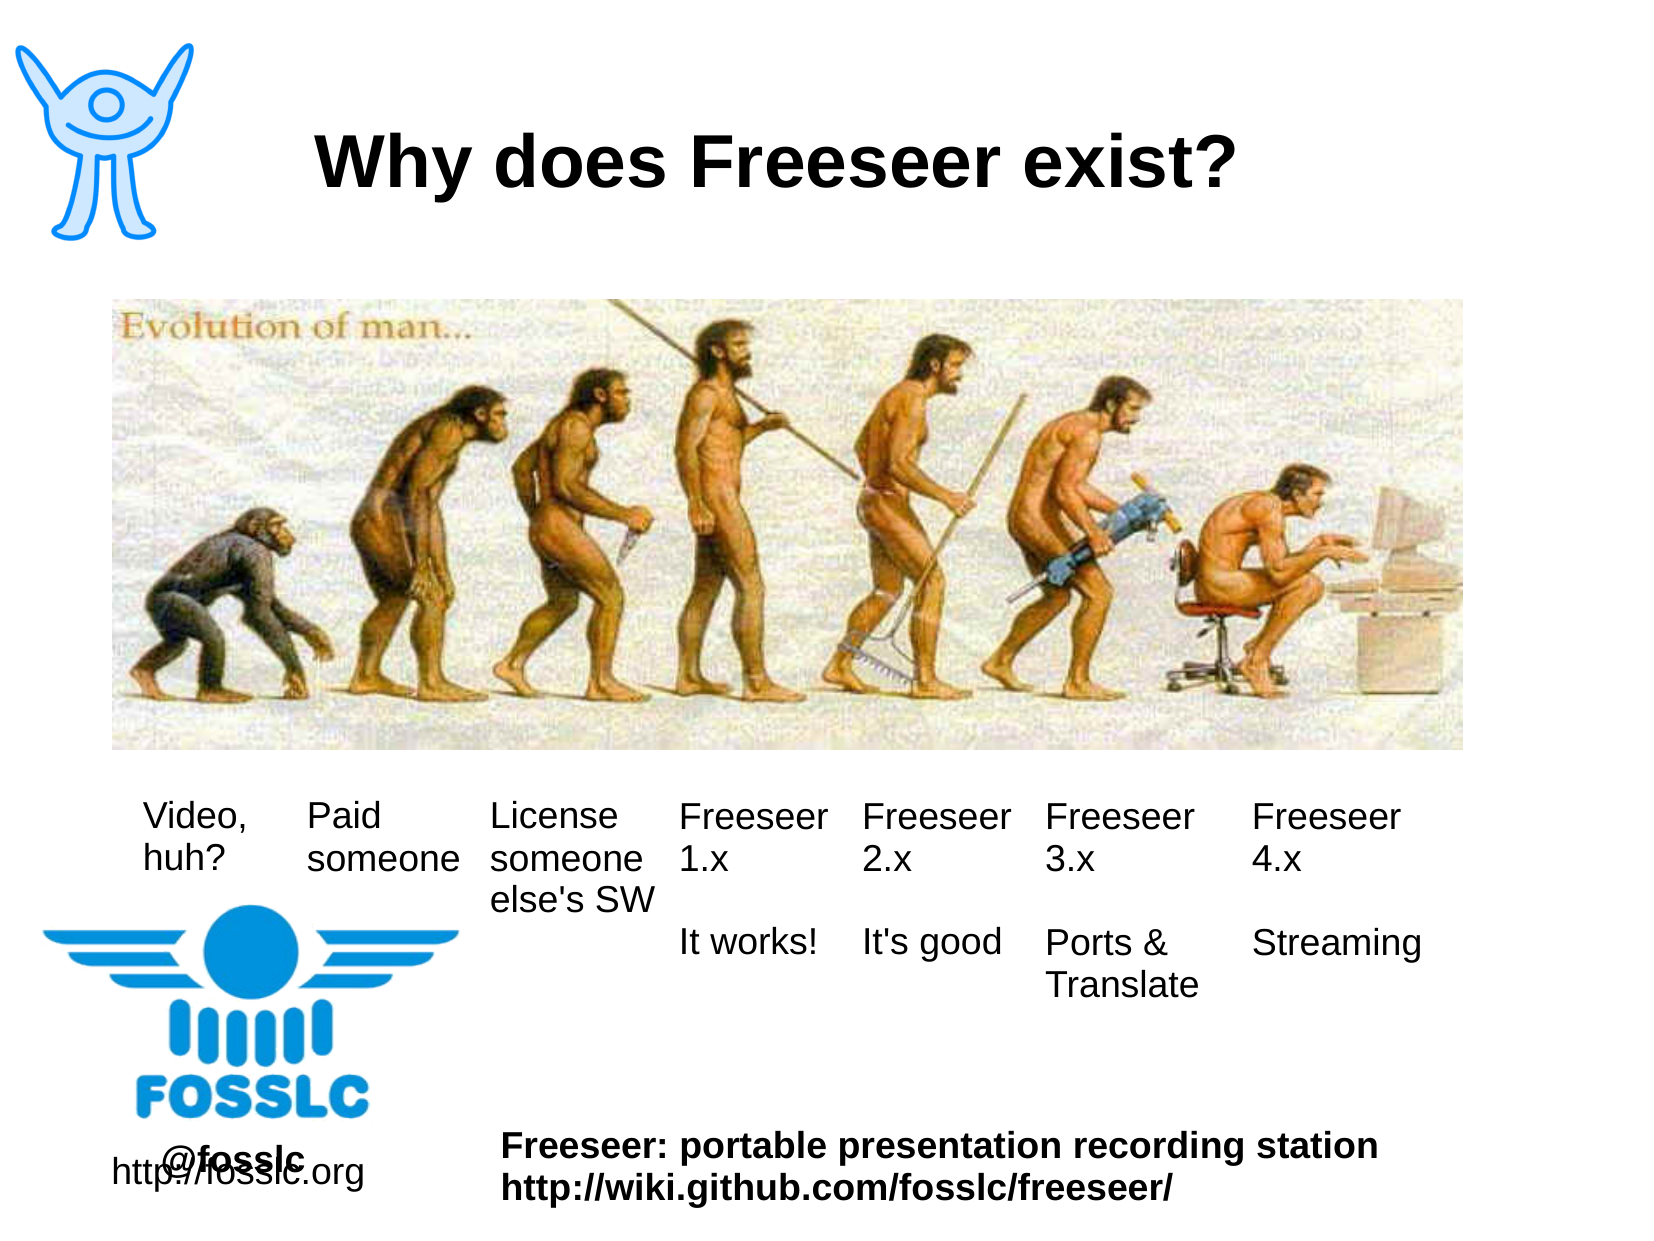

Why does Freeseer exist?
Video, huh?
Paid someone
License someone else's SW
Freeseer
1.x
It works!
Freeseer
2.x
It's good
Freeseer
3.x
Ports &
Translate
Freeseer
4.x
Streaming
http://fosslc.org